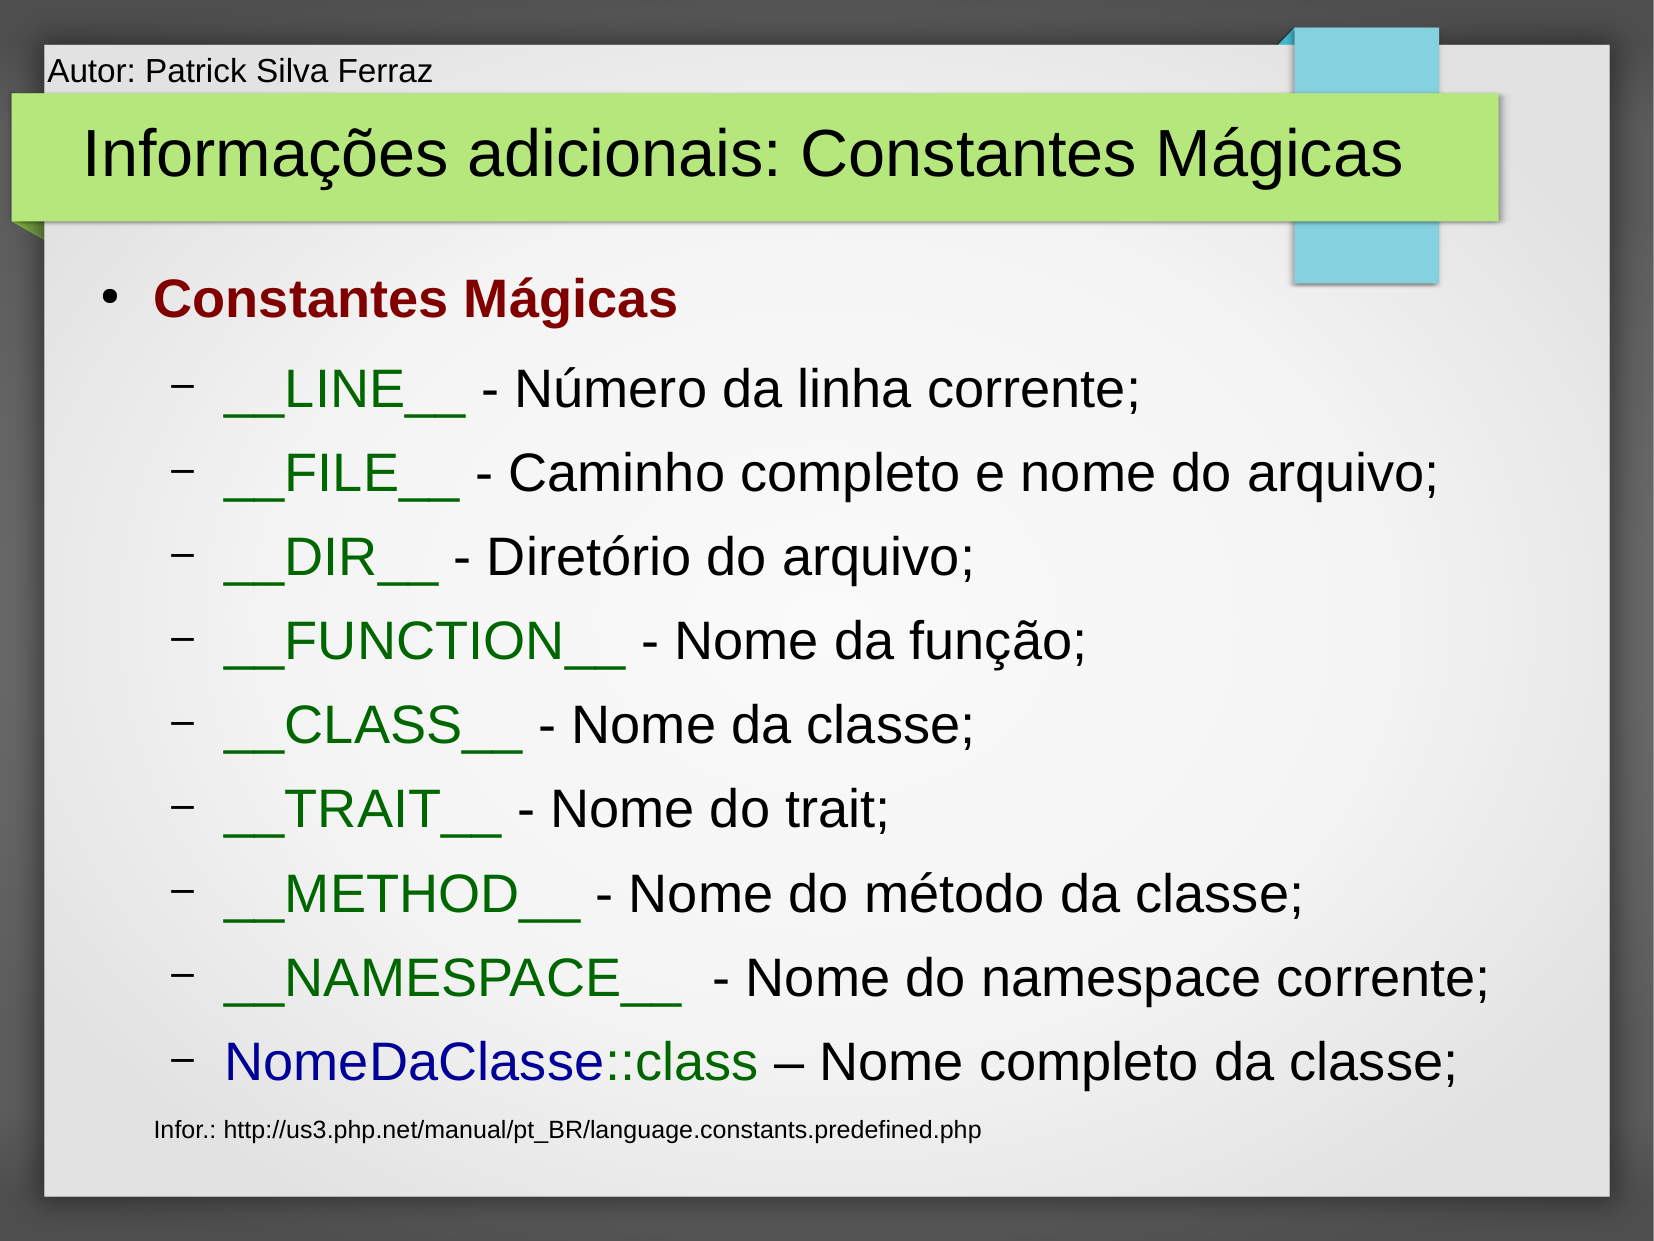

Autor: Patrick Silva Ferraz
# Informações adicionais: Constantes Mágicas
Constantes Mágicas
__LINE__ - Número da linha corrente;
__FILE__ - Caminho completo e nome do arquivo;
__DIR__ - Diretório do arquivo;
__FUNCTION__ - Nome da função;
__CLASS__ - Nome da classe;
__TRAIT__ - Nome do trait;
__METHOD__ - Nome do método da classe;
__NAMESPACE__ - Nome do namespace corrente;
NomeDaClasse::class – Nome completo da classe;
Infor.: http://us3.php.net/manual/pt_BR/language.constants.predefined.php